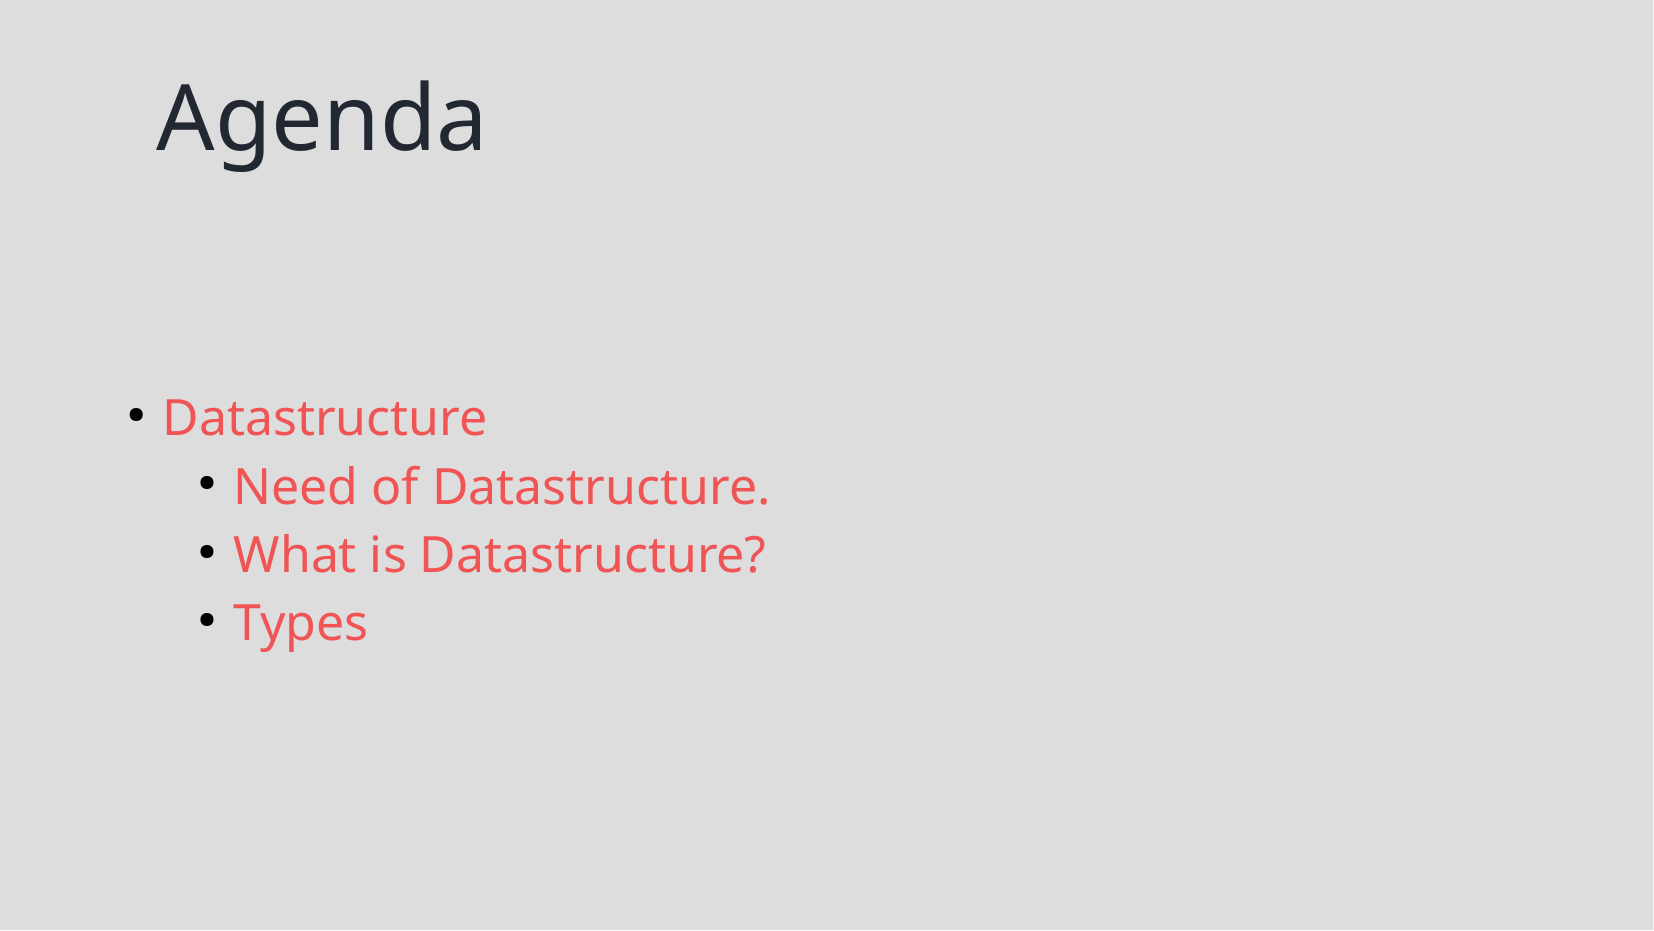

# Agenda
Datastructure
Need of Datastructure.
What is Datastructure?
Types